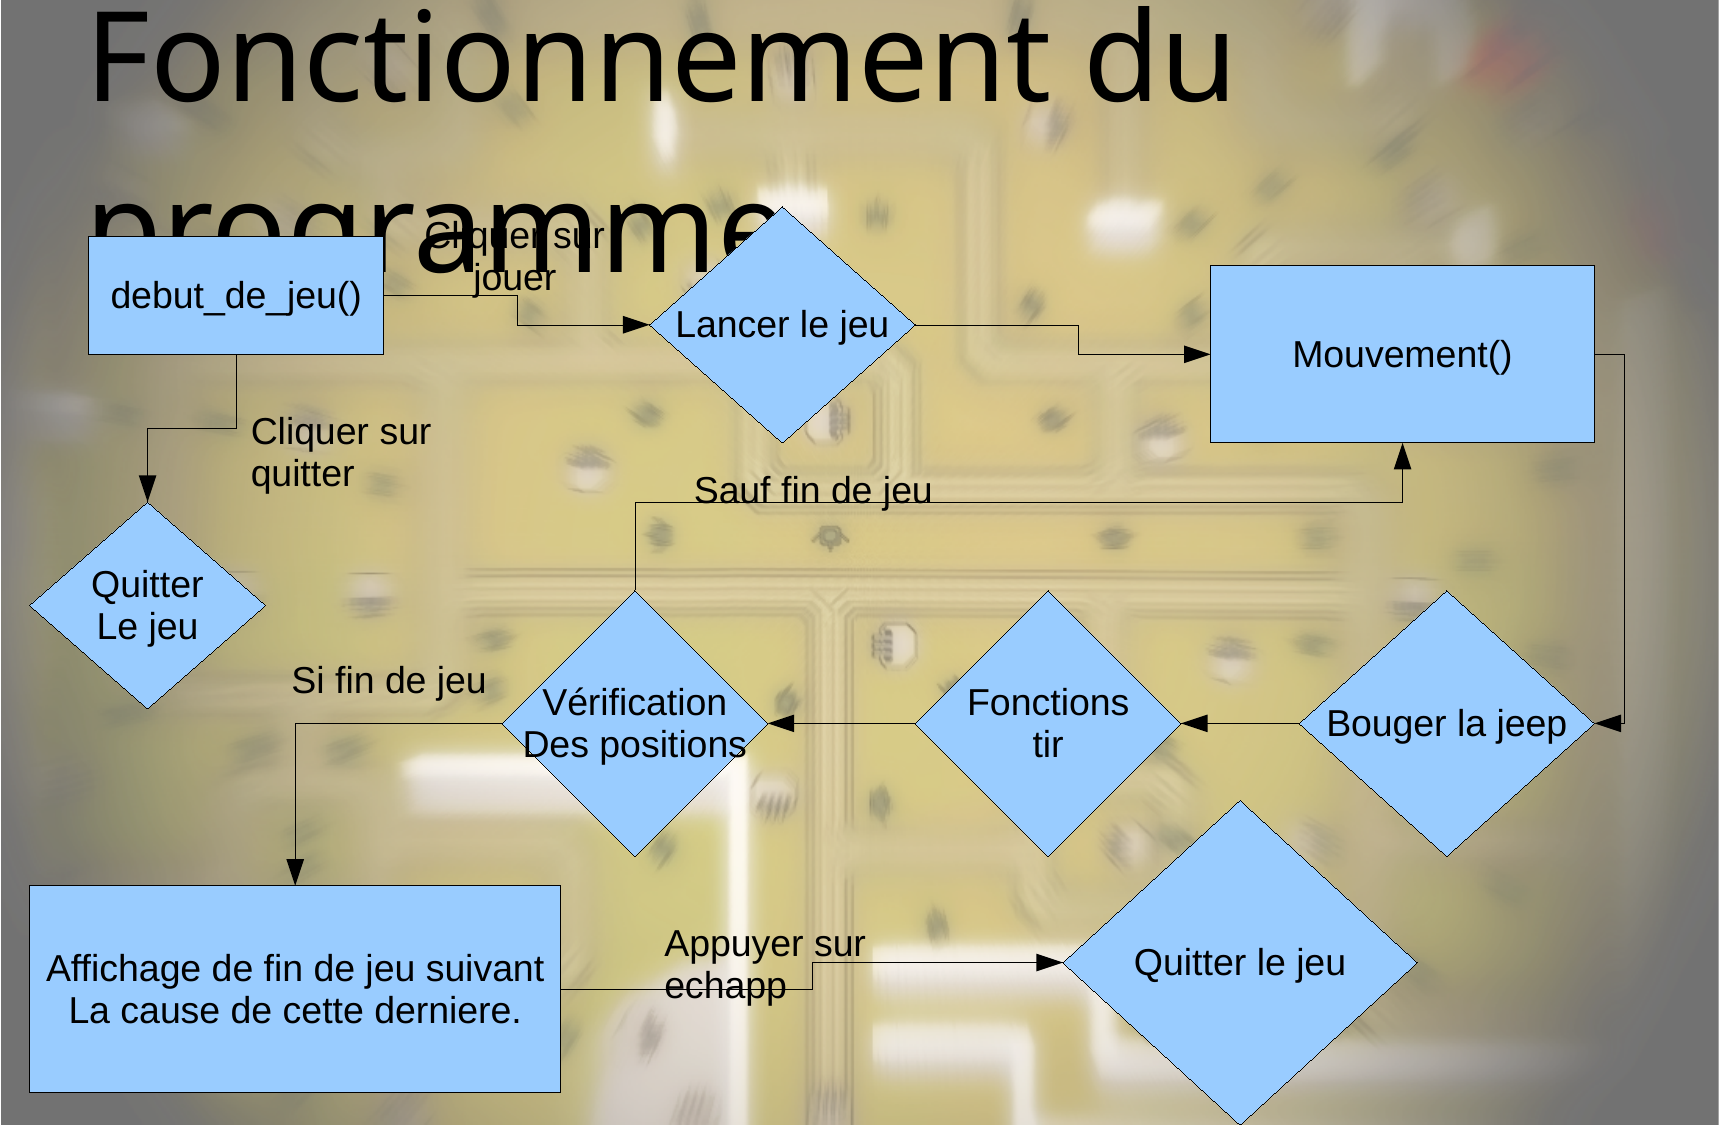

# Fonctionnement du programme
Cliquer sur
jouer
Lancer le jeu
debut_de_jeu()
Mouvement()
Cliquer sur
quitter
Sauf fin de jeu
Quitter
Le jeu
Vérification
Des positions
Fonctions
tir
Bouger la jeep
Si fin de jeu
Quitter le jeu
Affichage de fin de jeu suivant
La cause de cette derniere.
Appuyer sur echapp